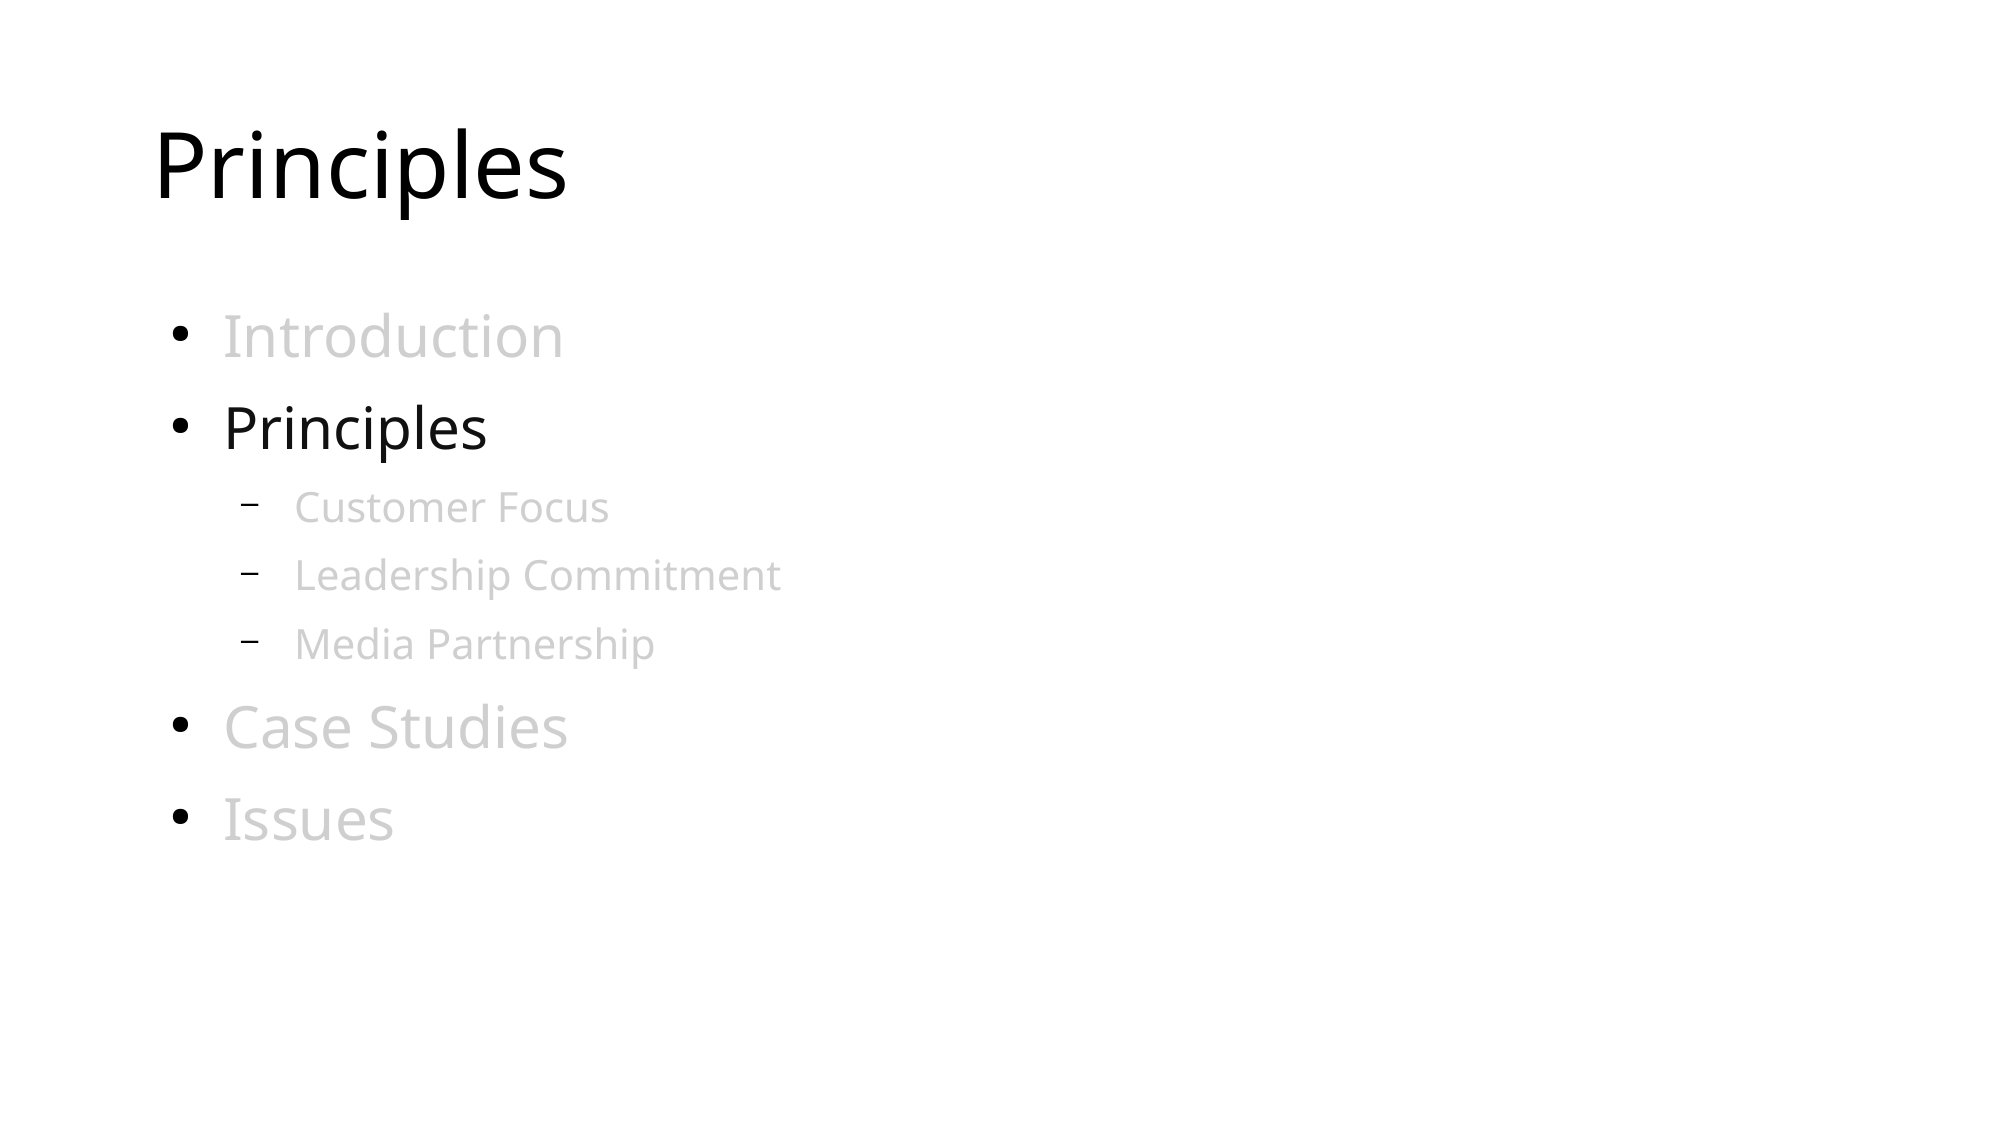

#poptopush 0
#toc
# Principles
Introduction
Principles
Customer Focus
Leadership Commitment
Media Partnership
Case Studies
Issues